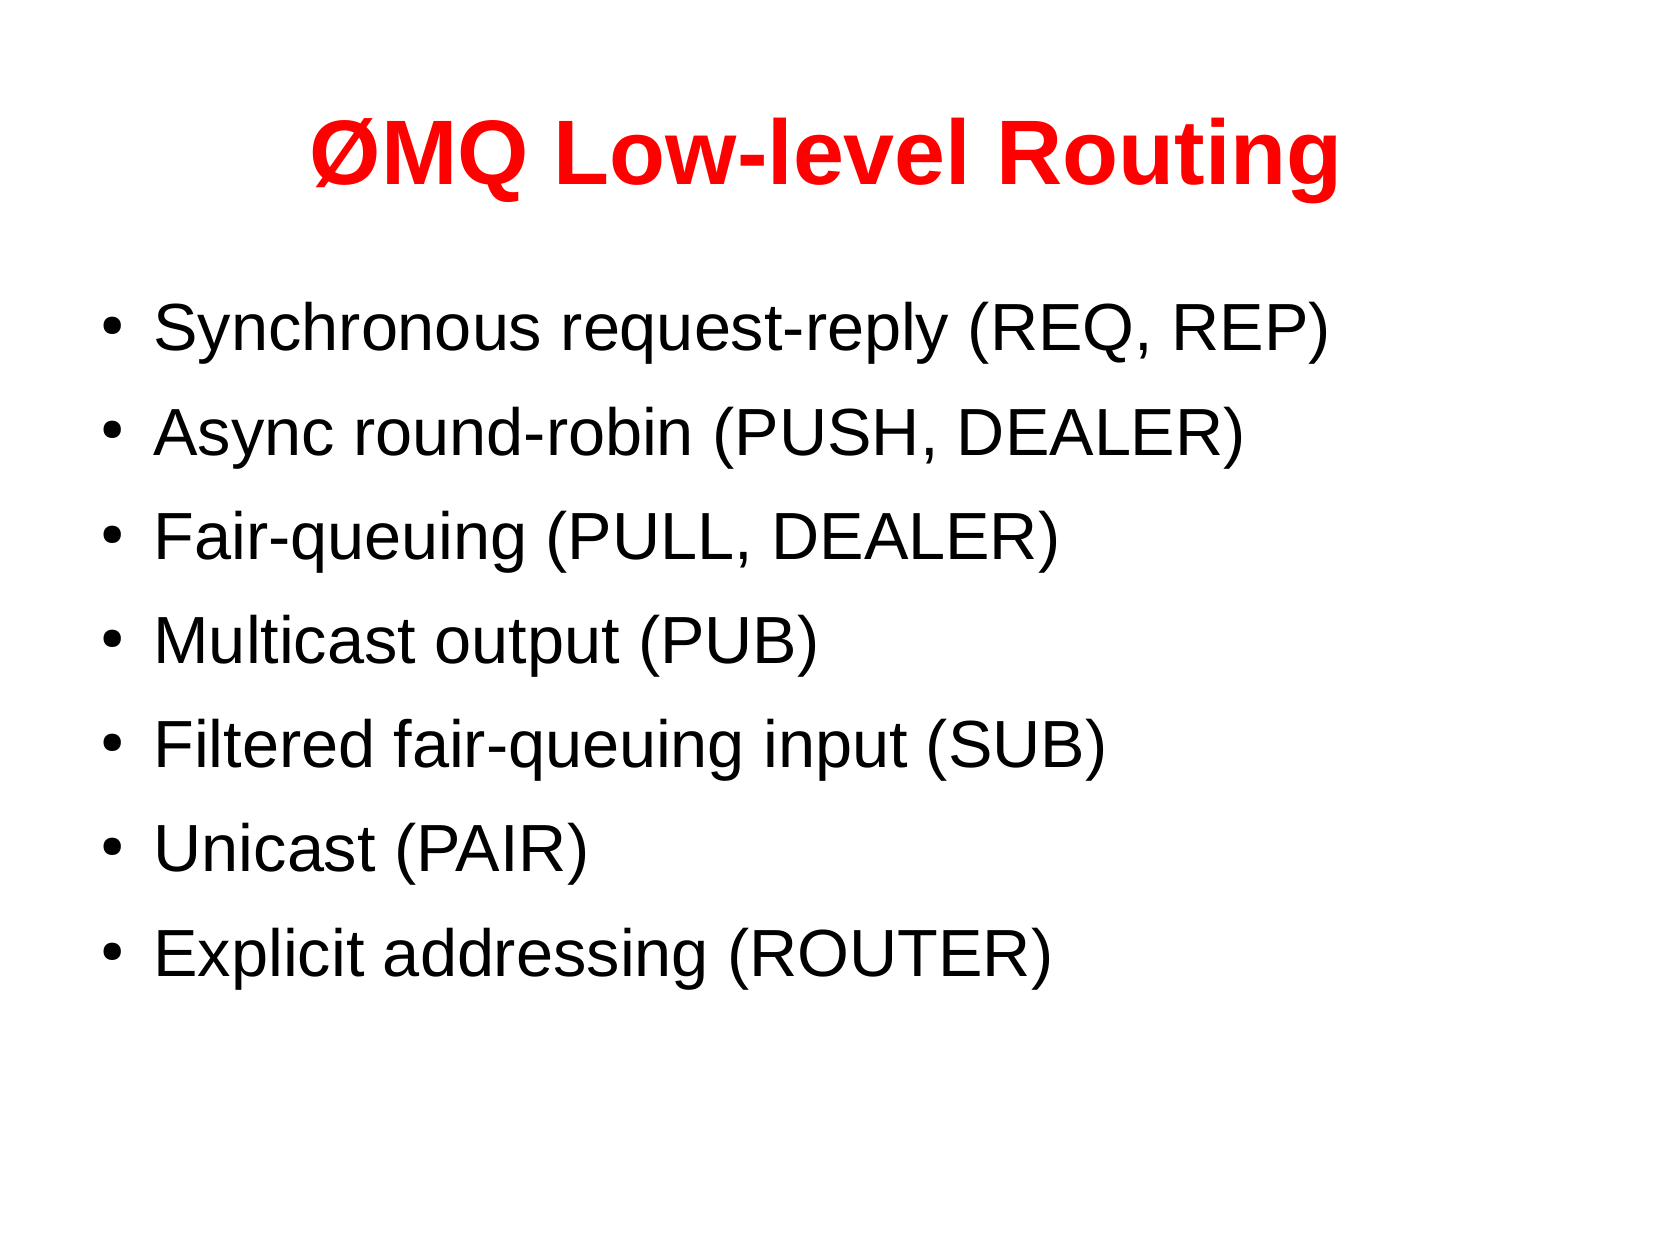

# ØMQ Low-level Routing
Synchronous request-reply (REQ, REP)
Async round-robin (PUSH, DEALER)
Fair-queuing (PULL, DEALER)
Multicast output (PUB)
Filtered fair-queuing input (SUB)
Unicast (PAIR)
Explicit addressing (ROUTER)